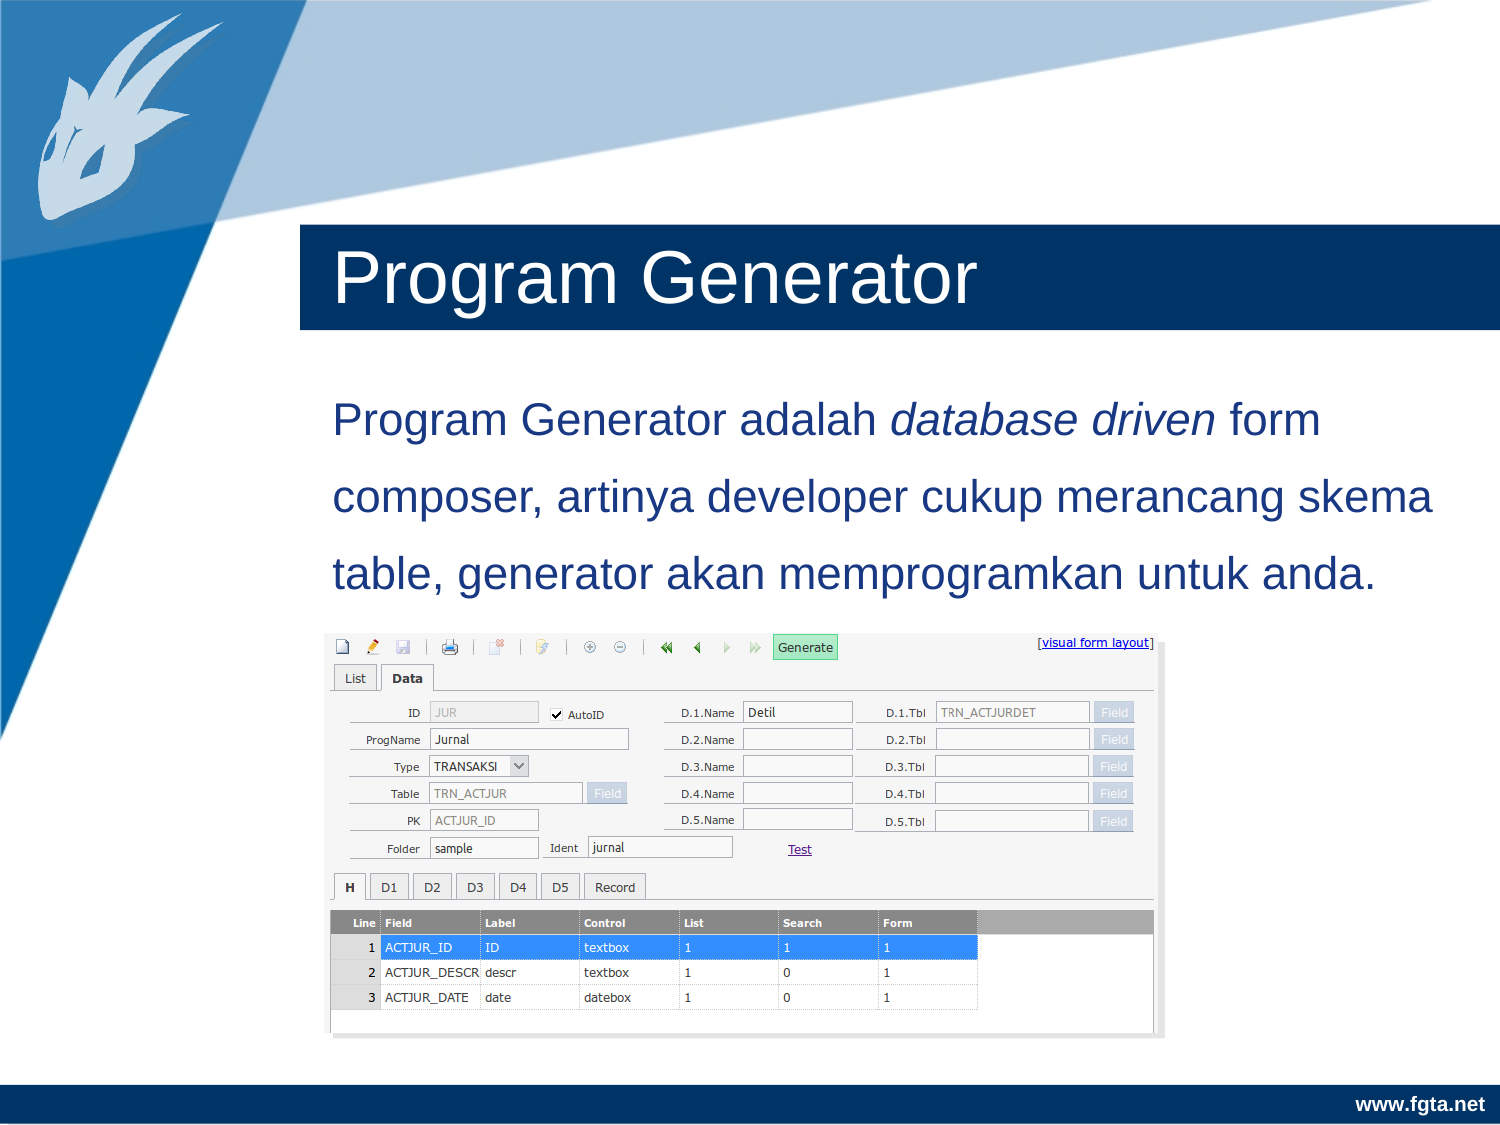

# Program Generator
Program Generator adalah database driven form composer, artinya developer cukup merancang skema table, generator akan memprogramkan untuk anda.